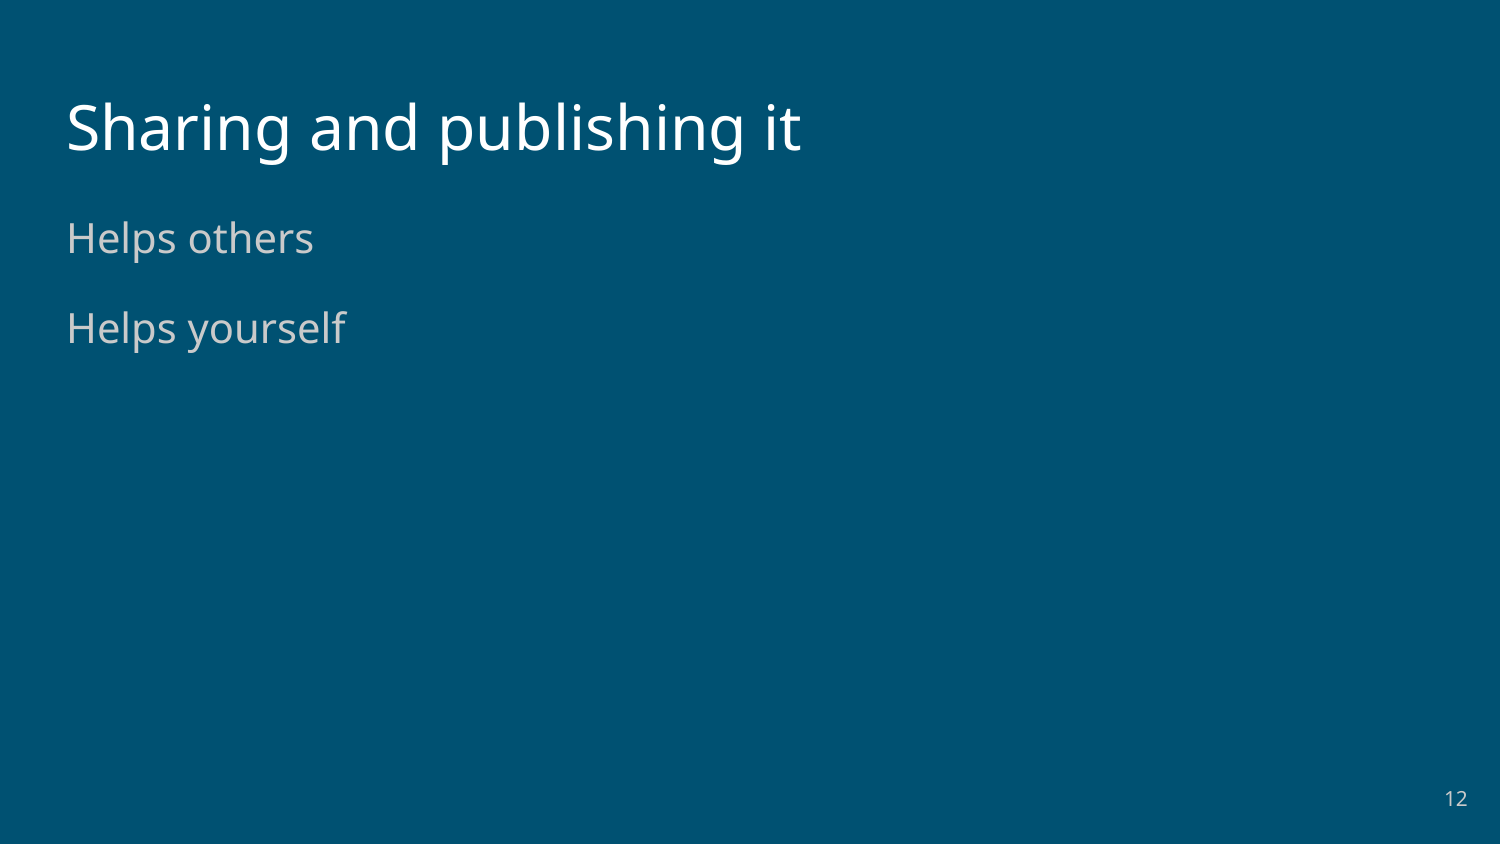

# Sharing and publishing it
Helps others
Helps yourself